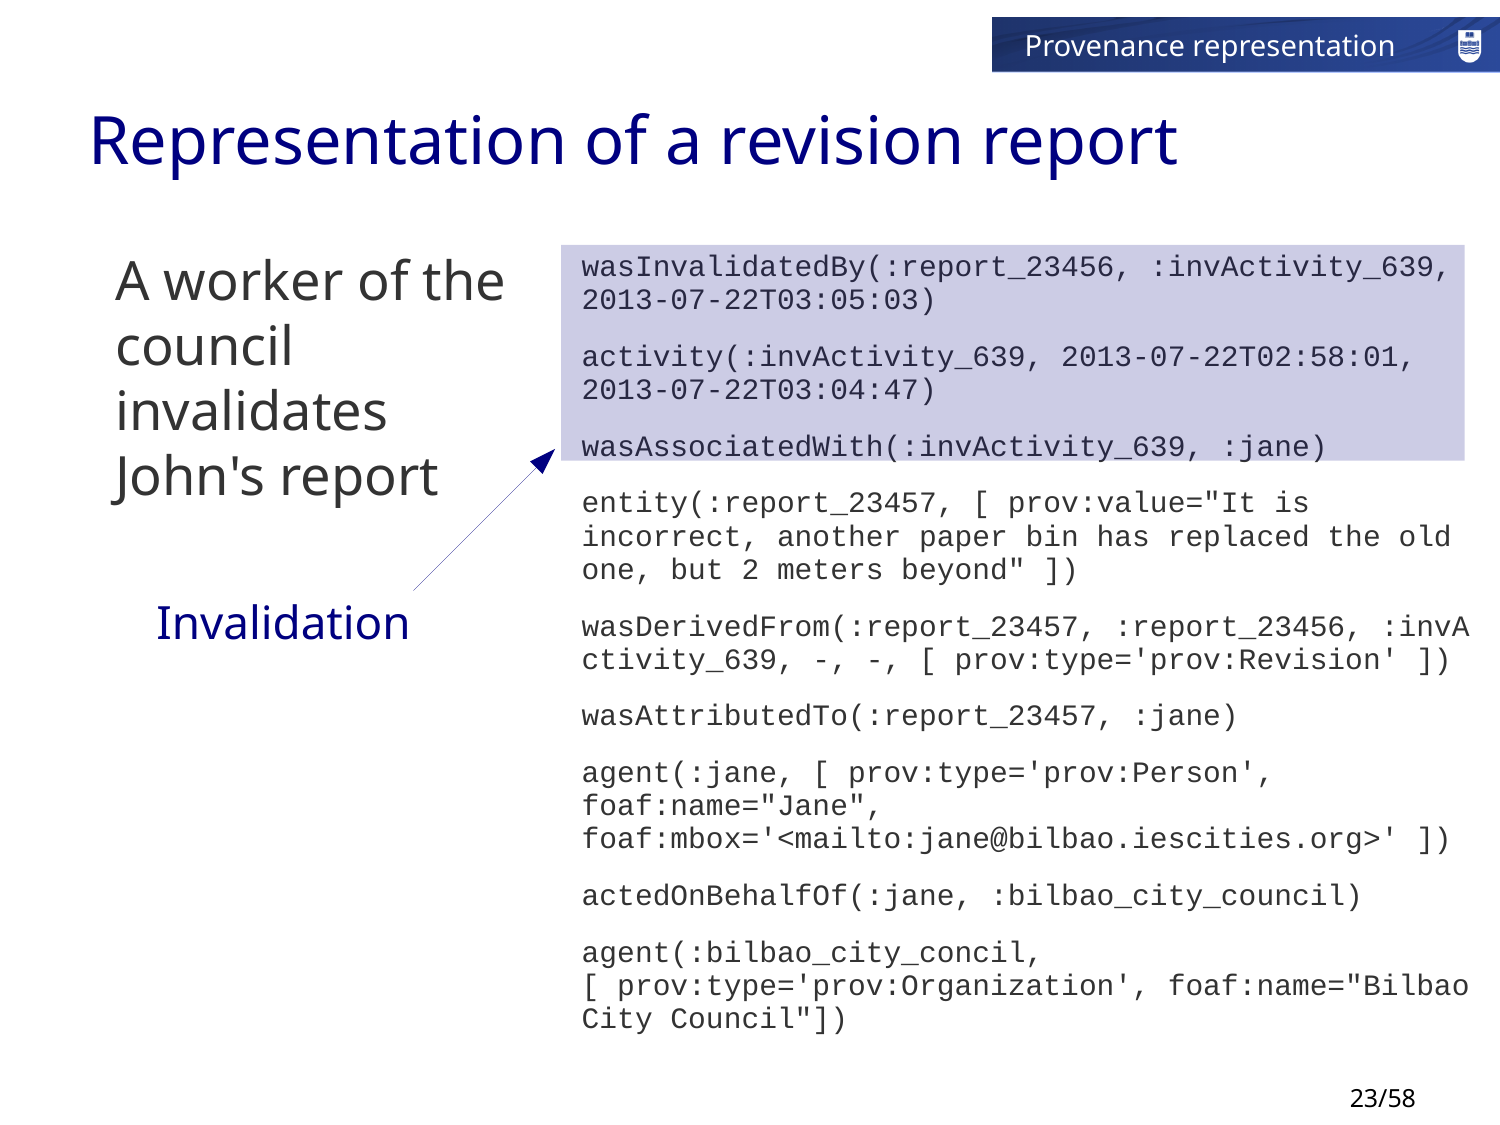

Provenance representation
# Representation of a revision report
A worker of the council invalidates John's report
wasInvalidatedBy(:report_23456, :invActivity_639, 2013-07-22T03:05:03)
activity(:invActivity_639, 2013-07-22T02:58:01, 2013-07-22T03:04:47)
wasAssociatedWith(:invActivity_639, :jane)
entity(:report_23457, [ prov:value="It is incorrect, another paper bin has replaced the old one, but 2 meters beyond" ])
wasDerivedFrom(:report_23457, :report_23456, :invActivity_639, -, -, [ prov:type='prov:Revision' ])
wasAttributedTo(:report_23457, :jane)
agent(:jane, [ prov:type='prov:Person', foaf:name="Jane", foaf:mbox='<mailto:jane@bilbao.iescities.org>' ])
actedOnBehalfOf(:jane, :bilbao_city_council)
agent(:bilbao_city_concil, [ prov:type='prov:Organization', foaf:name="Bilbao City Council"])
Invalidation